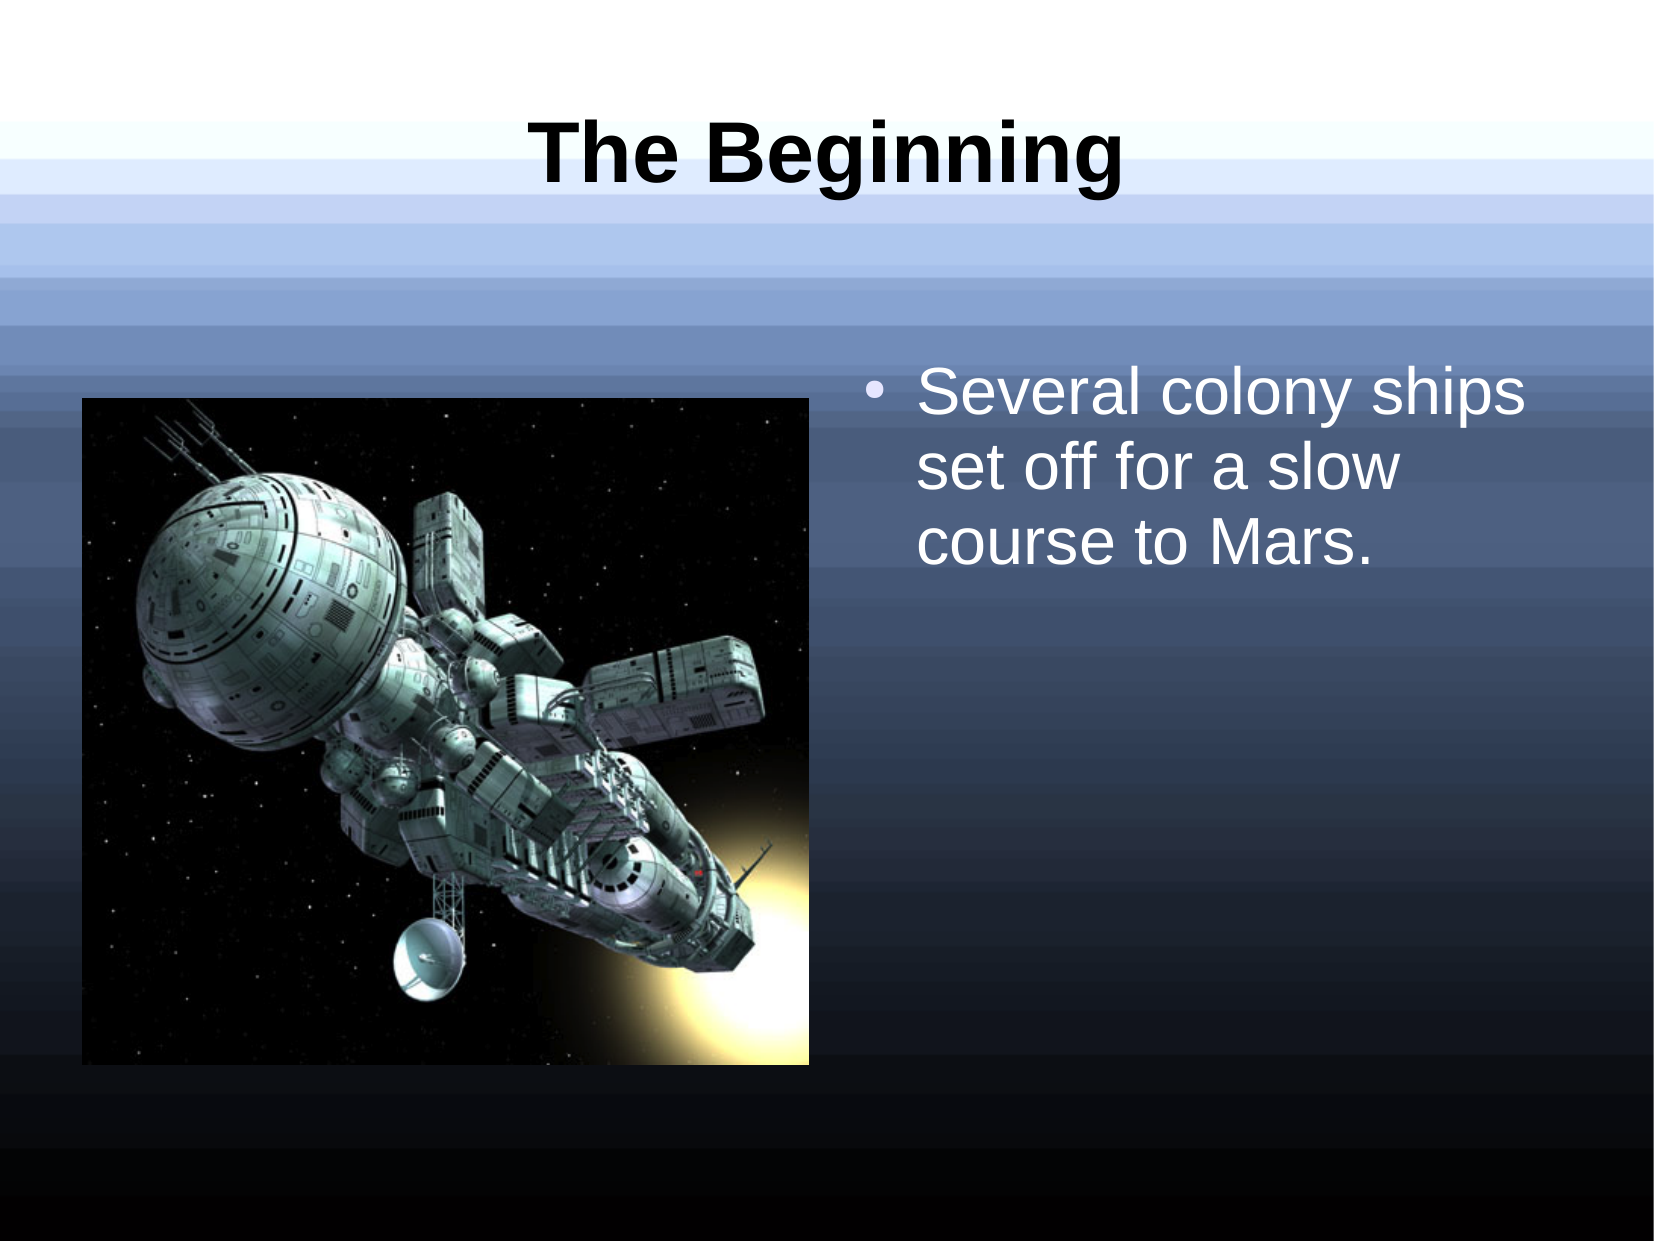

# The Beginning
Several colony ships set off for a slow course to Mars.